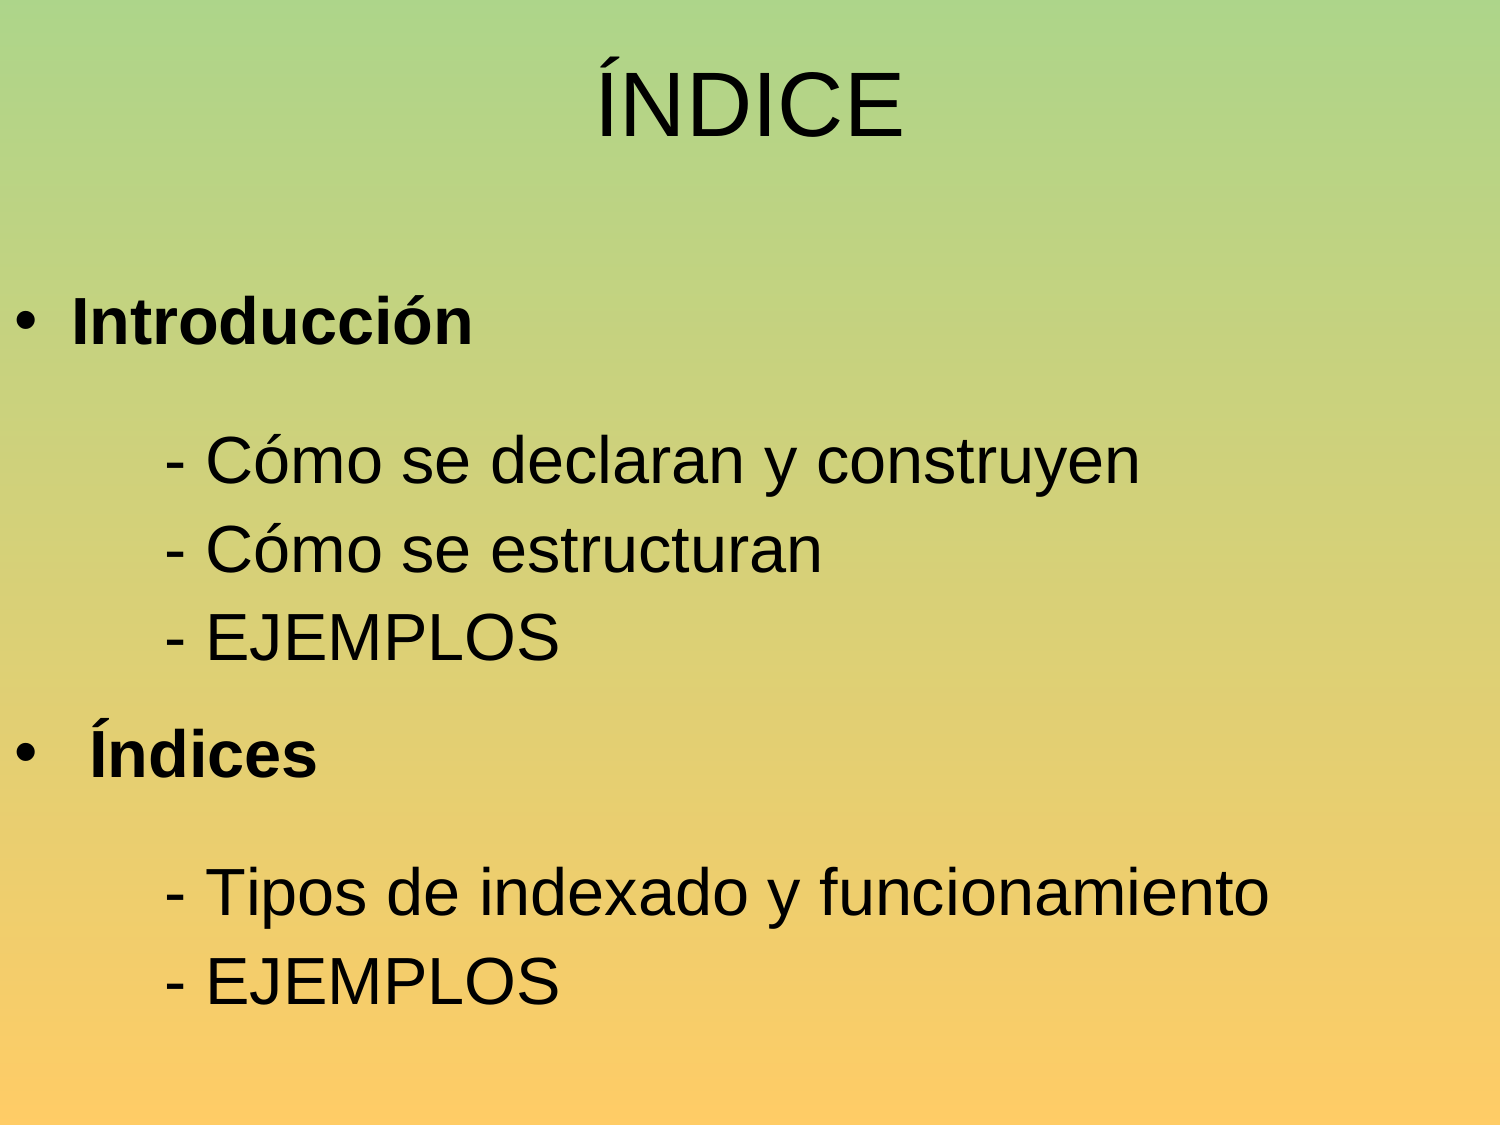

Introducción
		- Cómo se declaran y construyen
		- Cómo se estructuran
		- EJEMPLOS
 Índices
		- Tipos de indexado y funcionamiento
		- EJEMPLOS
# ÍNDICE